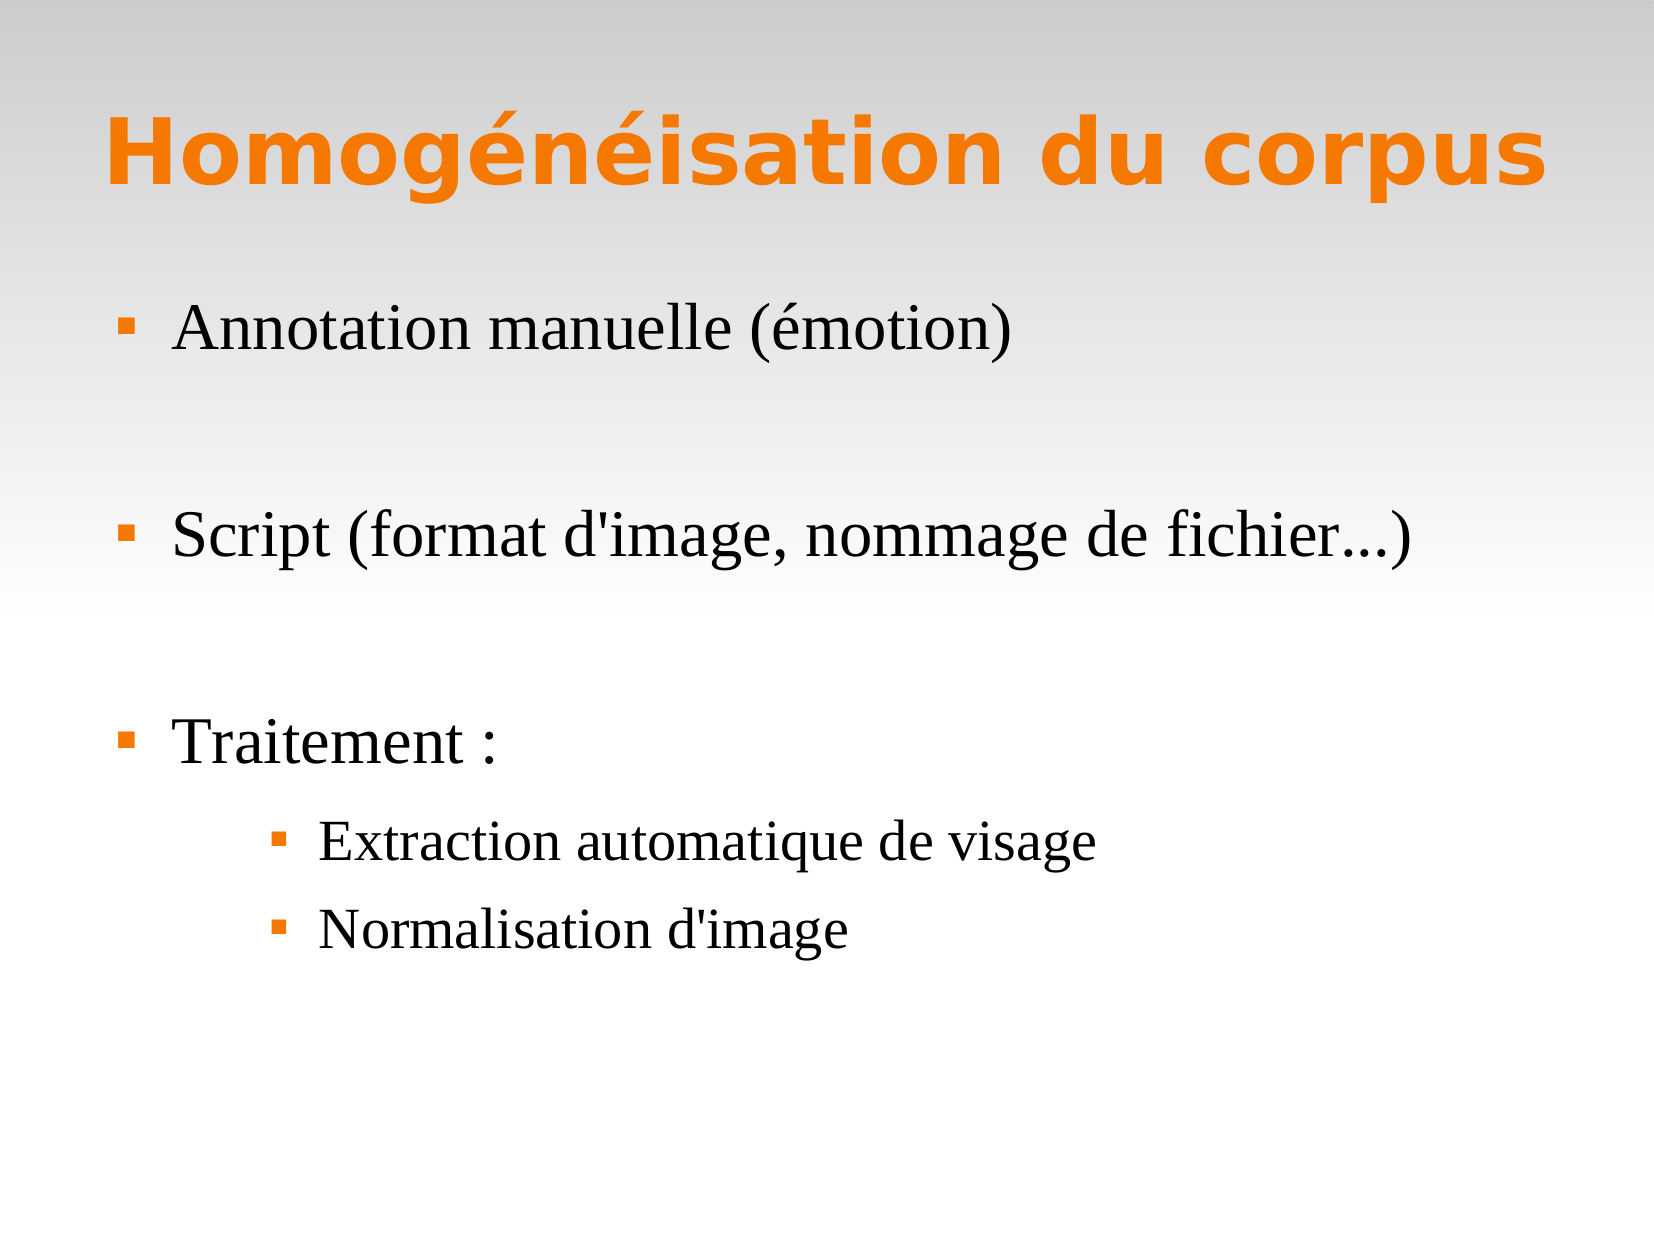

# Homogénéisation du corpus
Annotation manuelle (émotion)
Script (format d'image, nommage de fichier...)
Traitement :
Extraction automatique de visage
Normalisation d'image